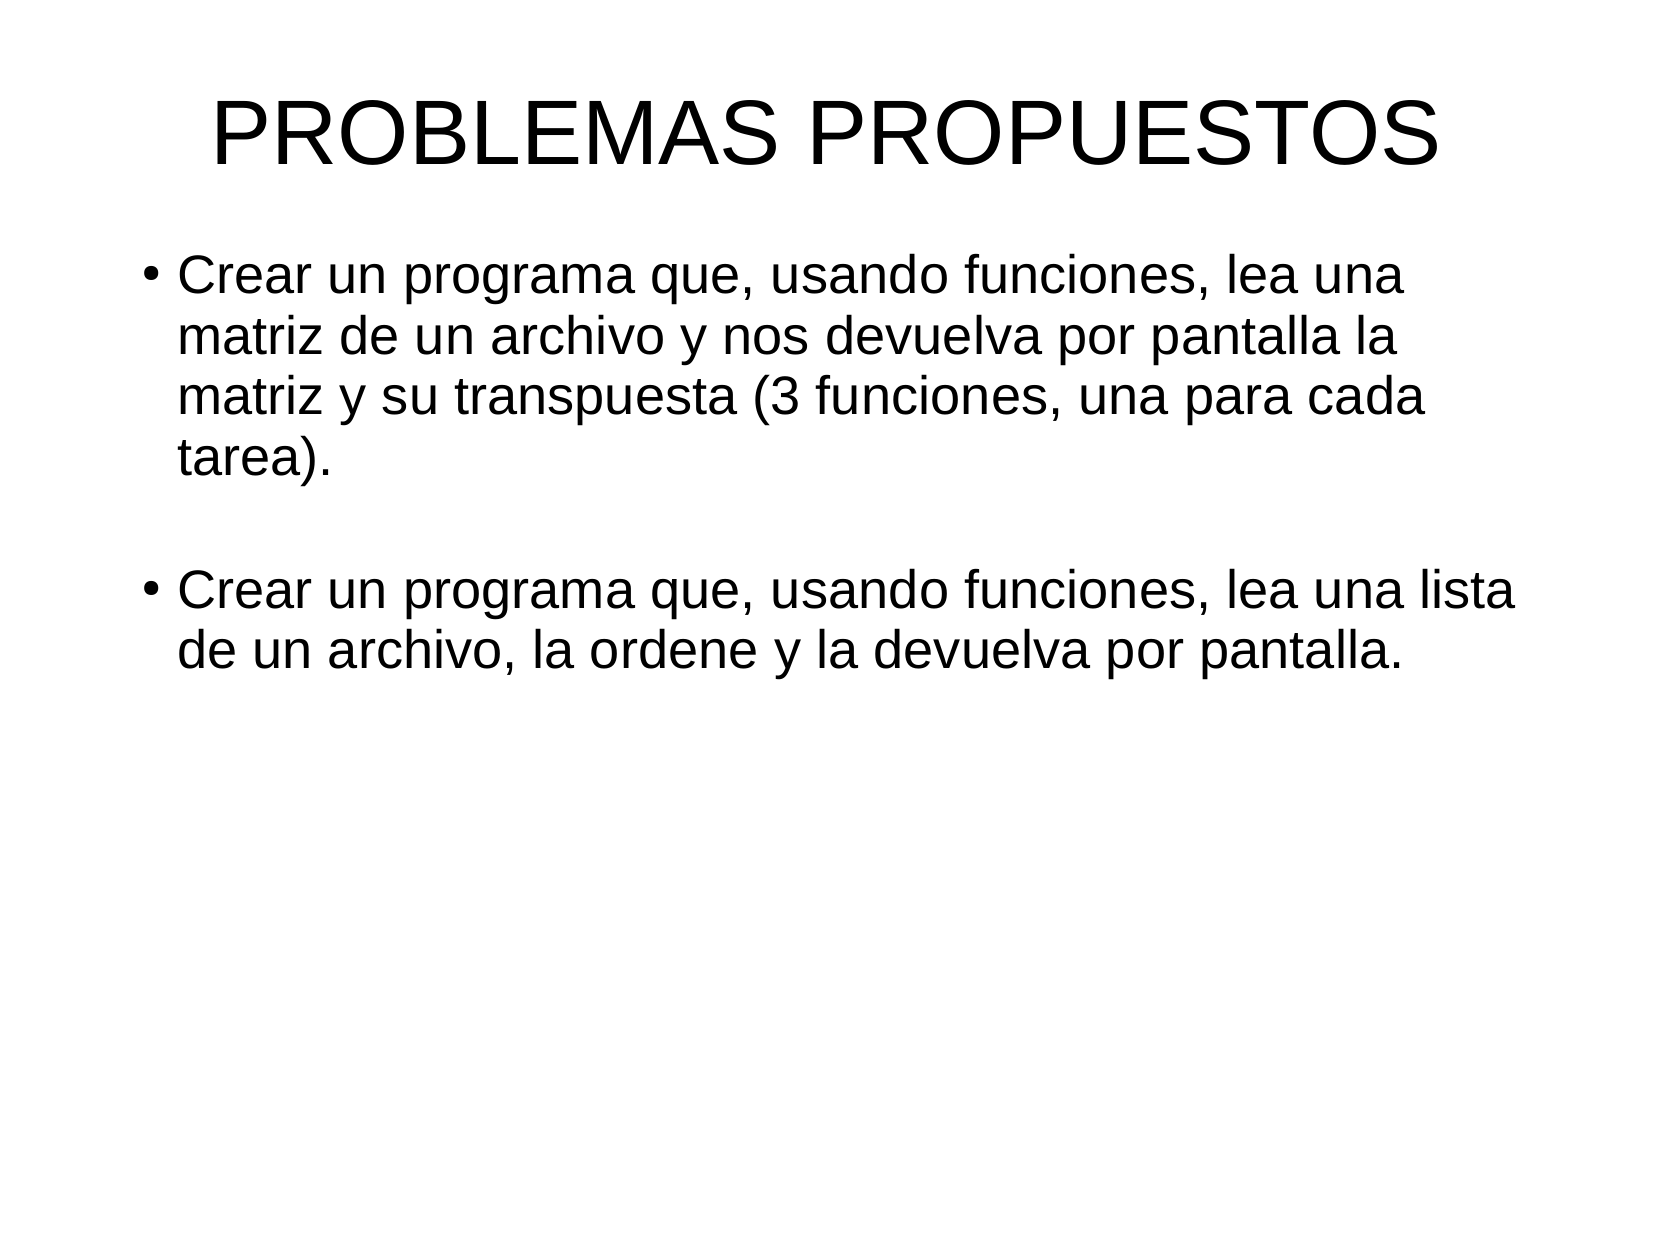

# PROBLEMAS PROPUESTOS
Crear un programa que, usando funciones, lea una matriz de un archivo y nos devuelva por pantalla la matriz y su transpuesta (3 funciones, una para cada tarea).
Crear un programa que, usando funciones, lea una lista de un archivo, la ordene y la devuelva por pantalla.